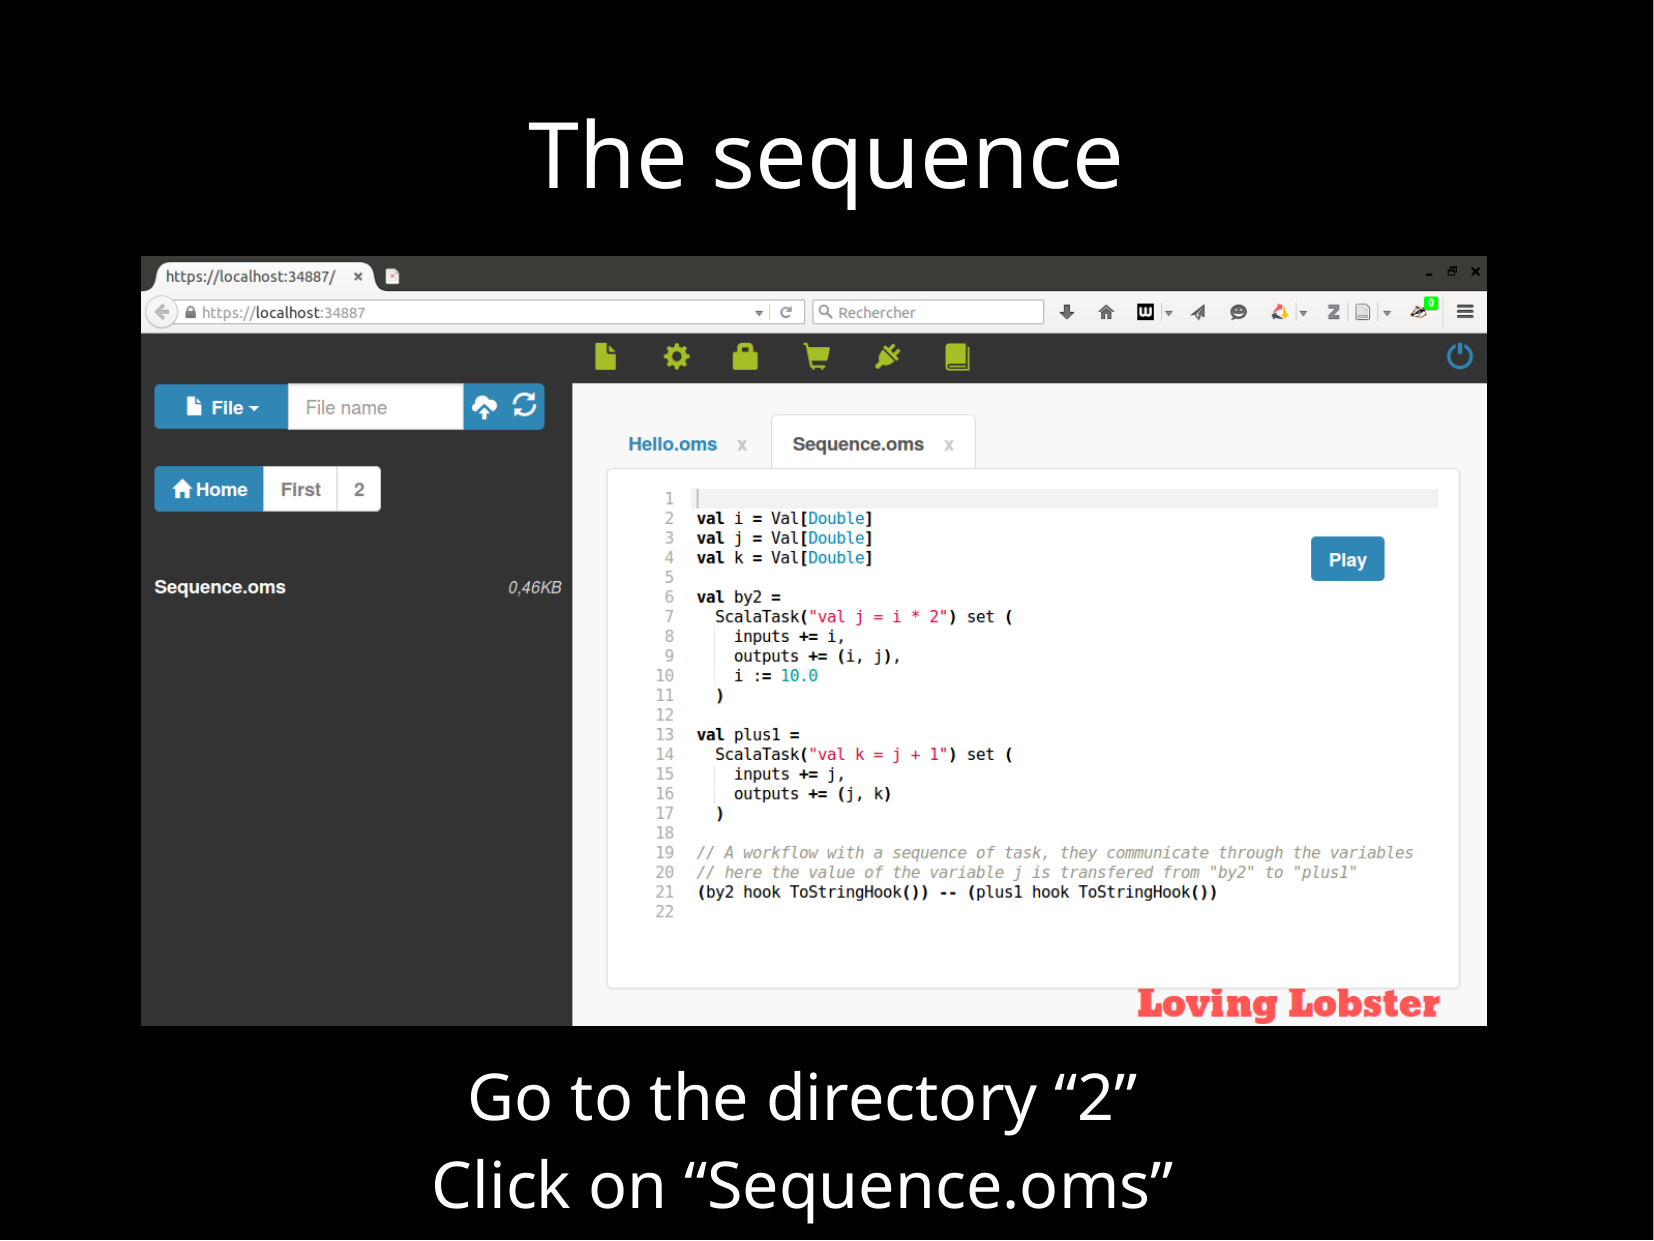

# The sequence
Go to the directory “2”
Click on “Sequence.oms”